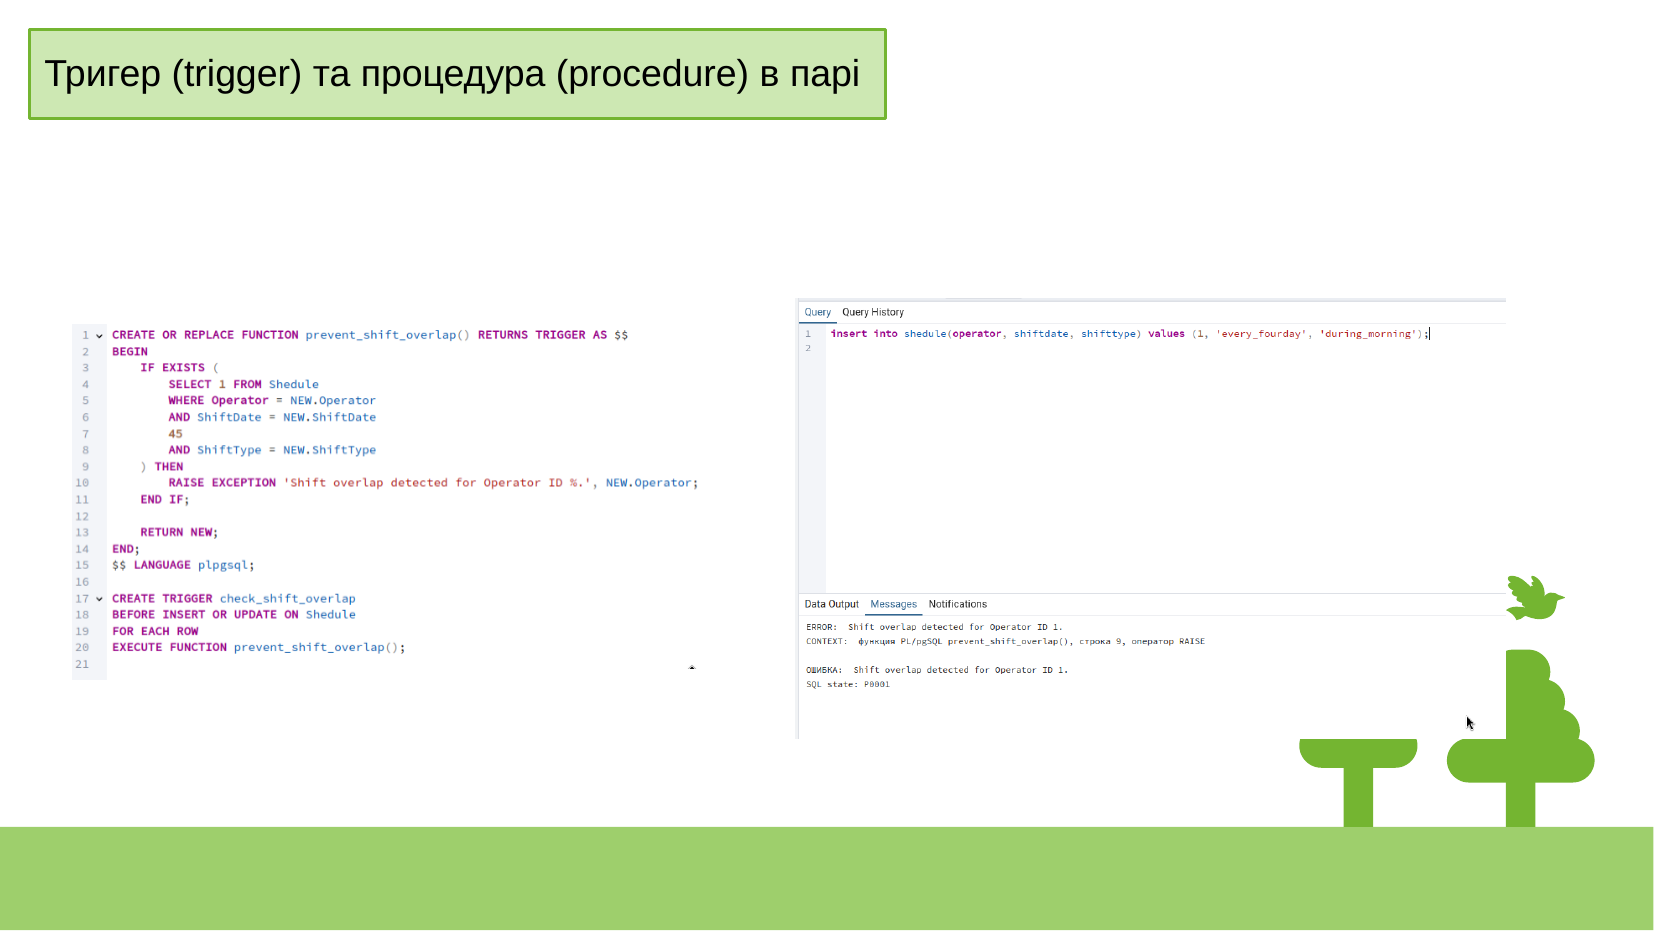

Тригер (trigger) та процедура (procedure) в парі